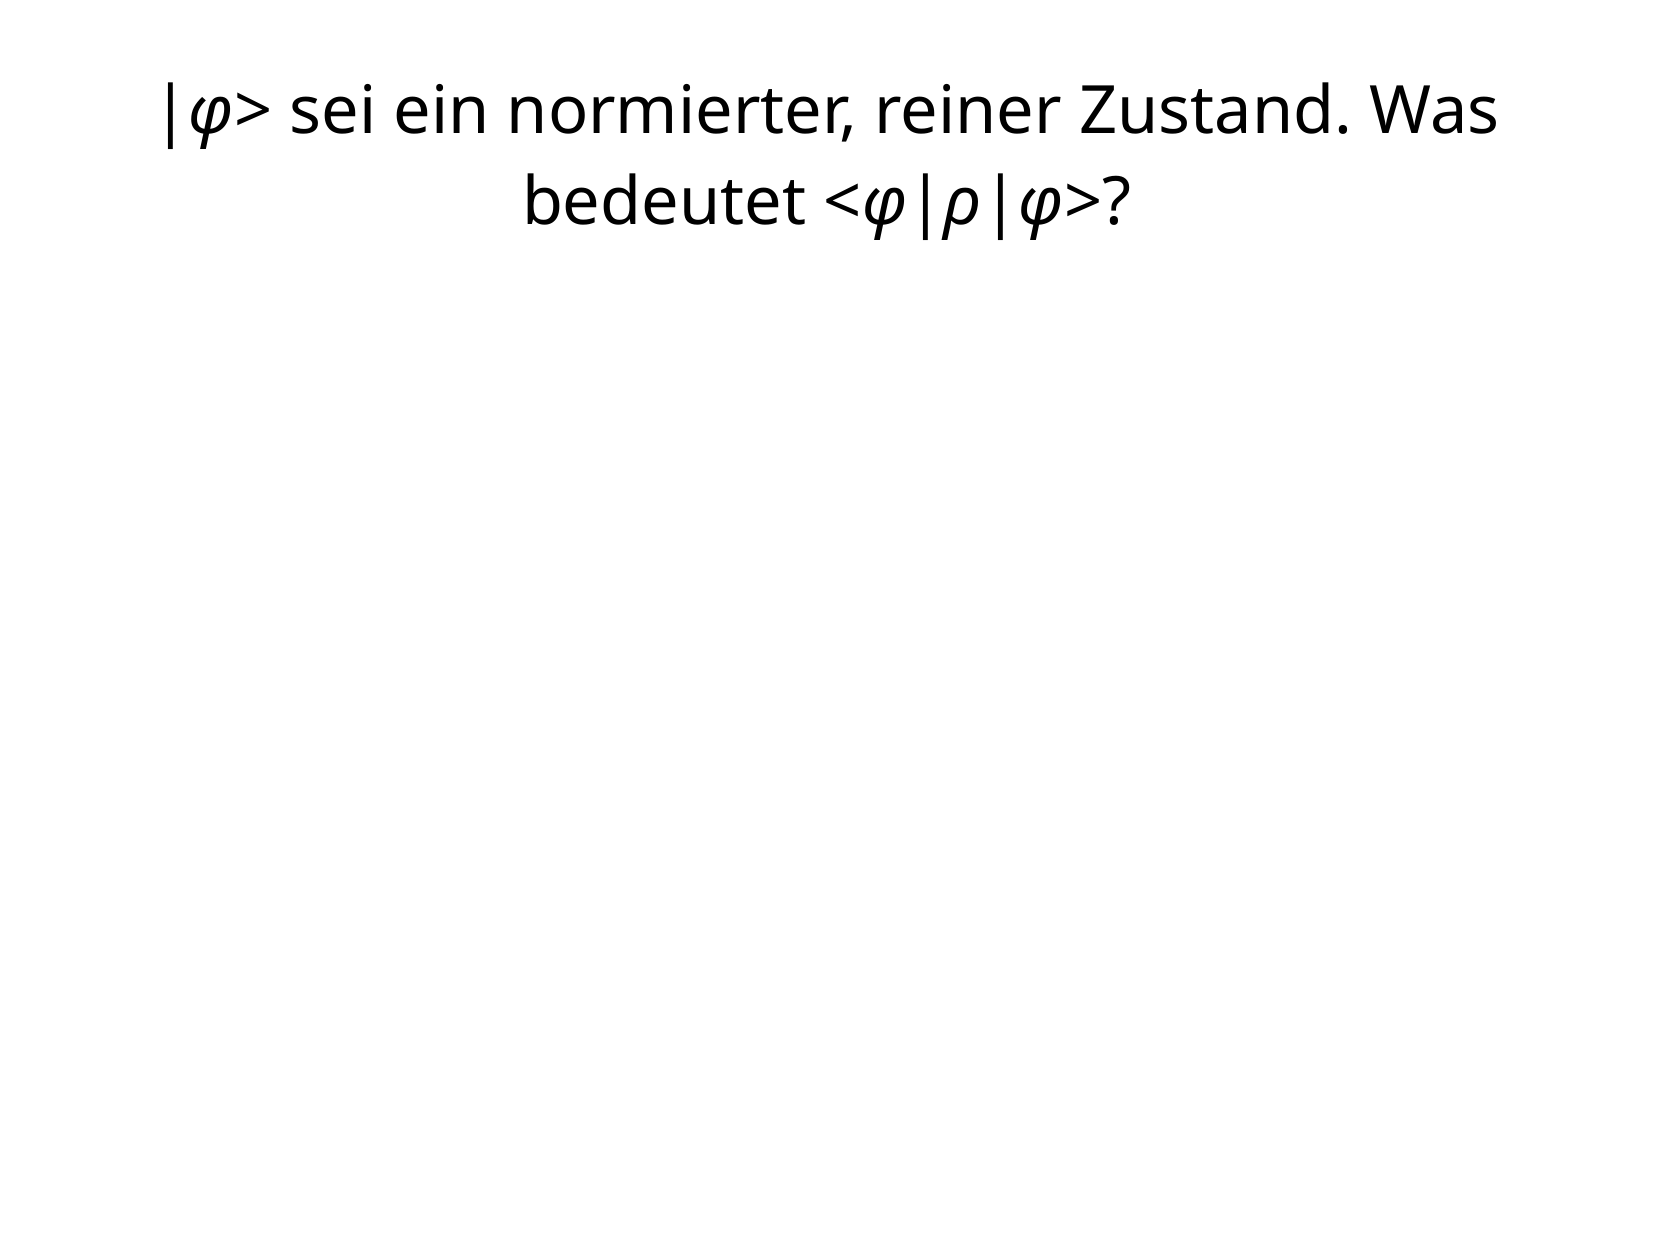

# |φ> sei ein normierter, reiner Zustand. Was bedeutet <φ|ρ|φ>?